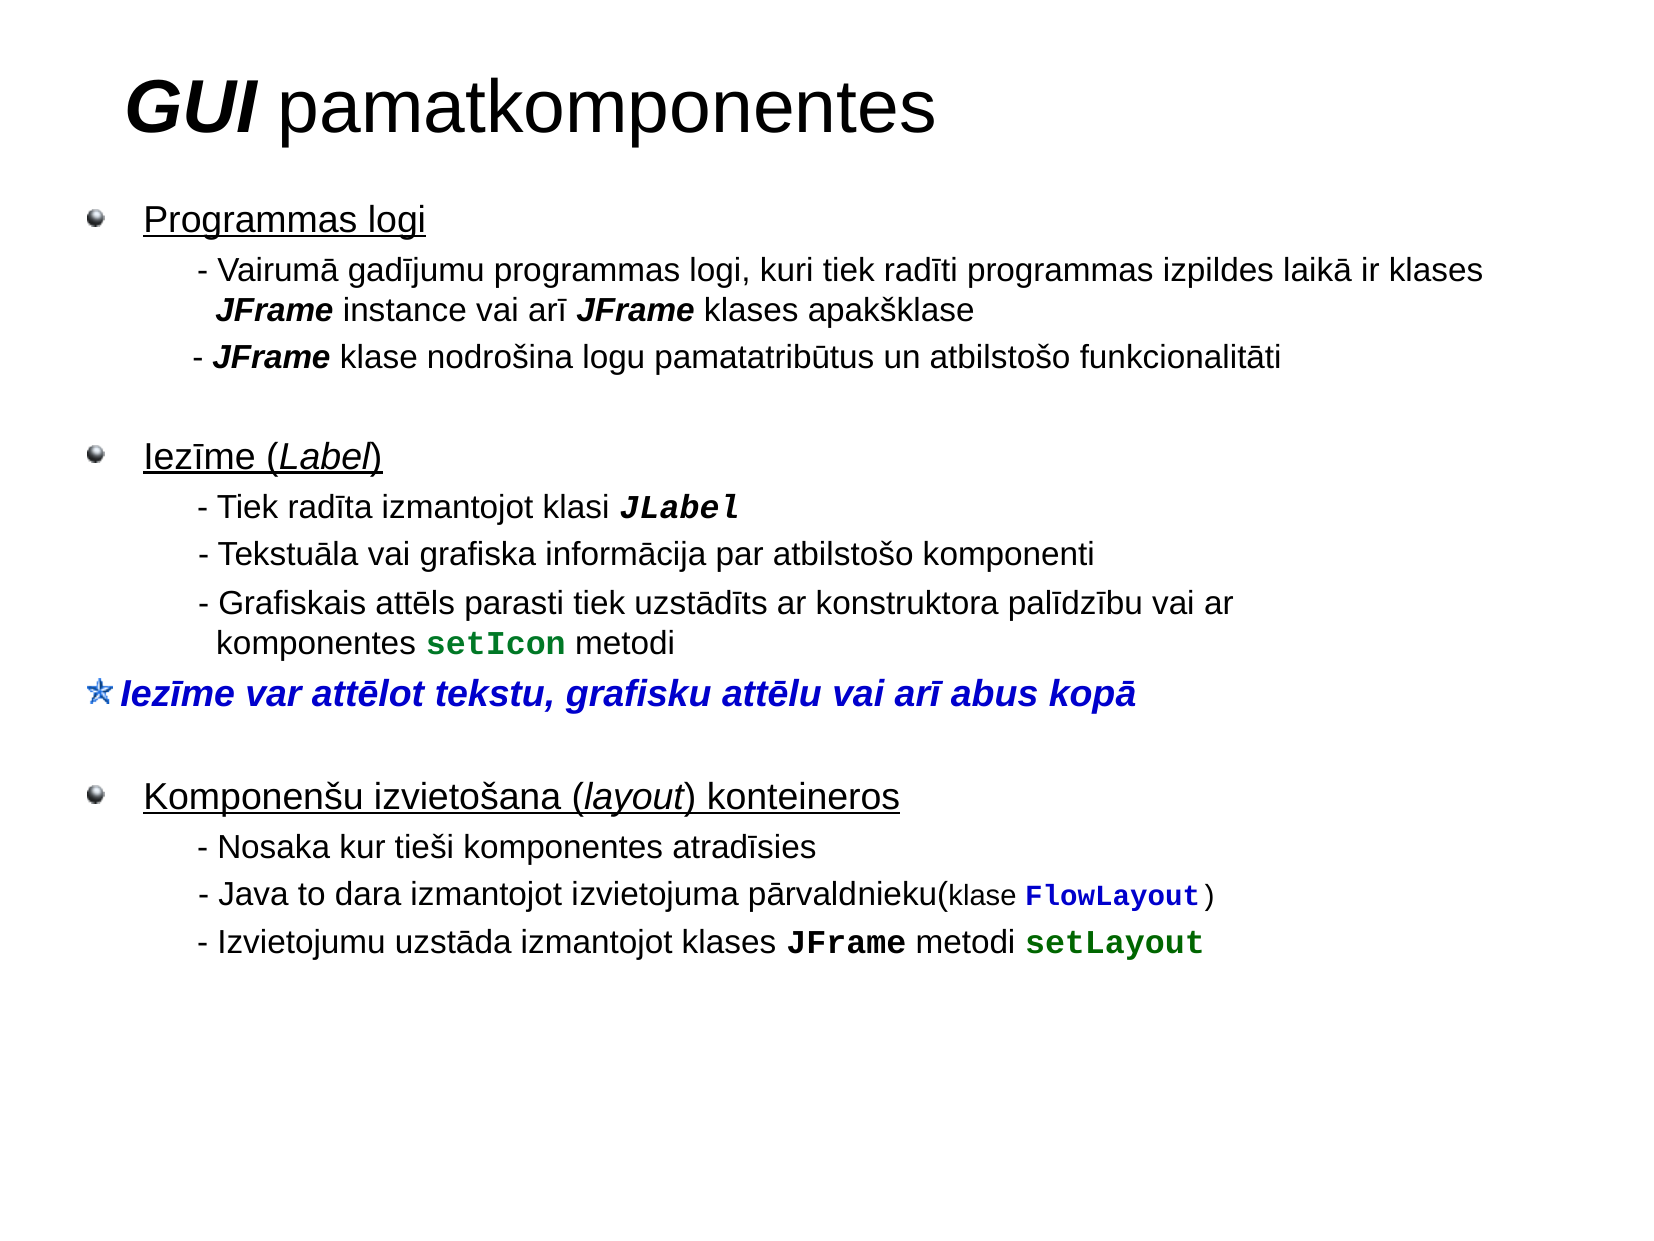

# GUI pamatkomponentes
Programmas logi
- Vairumā gadījumu programmas logi, kuri tiek radīti programmas izpildes laikā ir klases JFrame instance vai arī JFrame klases apakšklase
 - JFrame klase nodrošina logu pamatatribūtus un atbilstošo funkcionalitāti
Iezīme (Label)
- Tiek radīta izmantojot klasi JLabel
 - Tekstuāla vai grafiska informācija par atbilstošo komponenti
 - Grafiskais attēls parasti tiek uzstādīts ar konstruktora palīdzību vai ar komponentes setIcon metodi
 Iezīme var attēlot tekstu, grafisku attēlu vai arī abus kopā
Komponenšu izvietošana (layout) konteineros
- Nosaka kur tieši komponentes atradīsies
 - Java to dara izmantojot izvietojuma pārvaldnieku(klase FlowLayout)
- Izvietojumu uzstāda izmantojot klases JFrame metodi setLayout